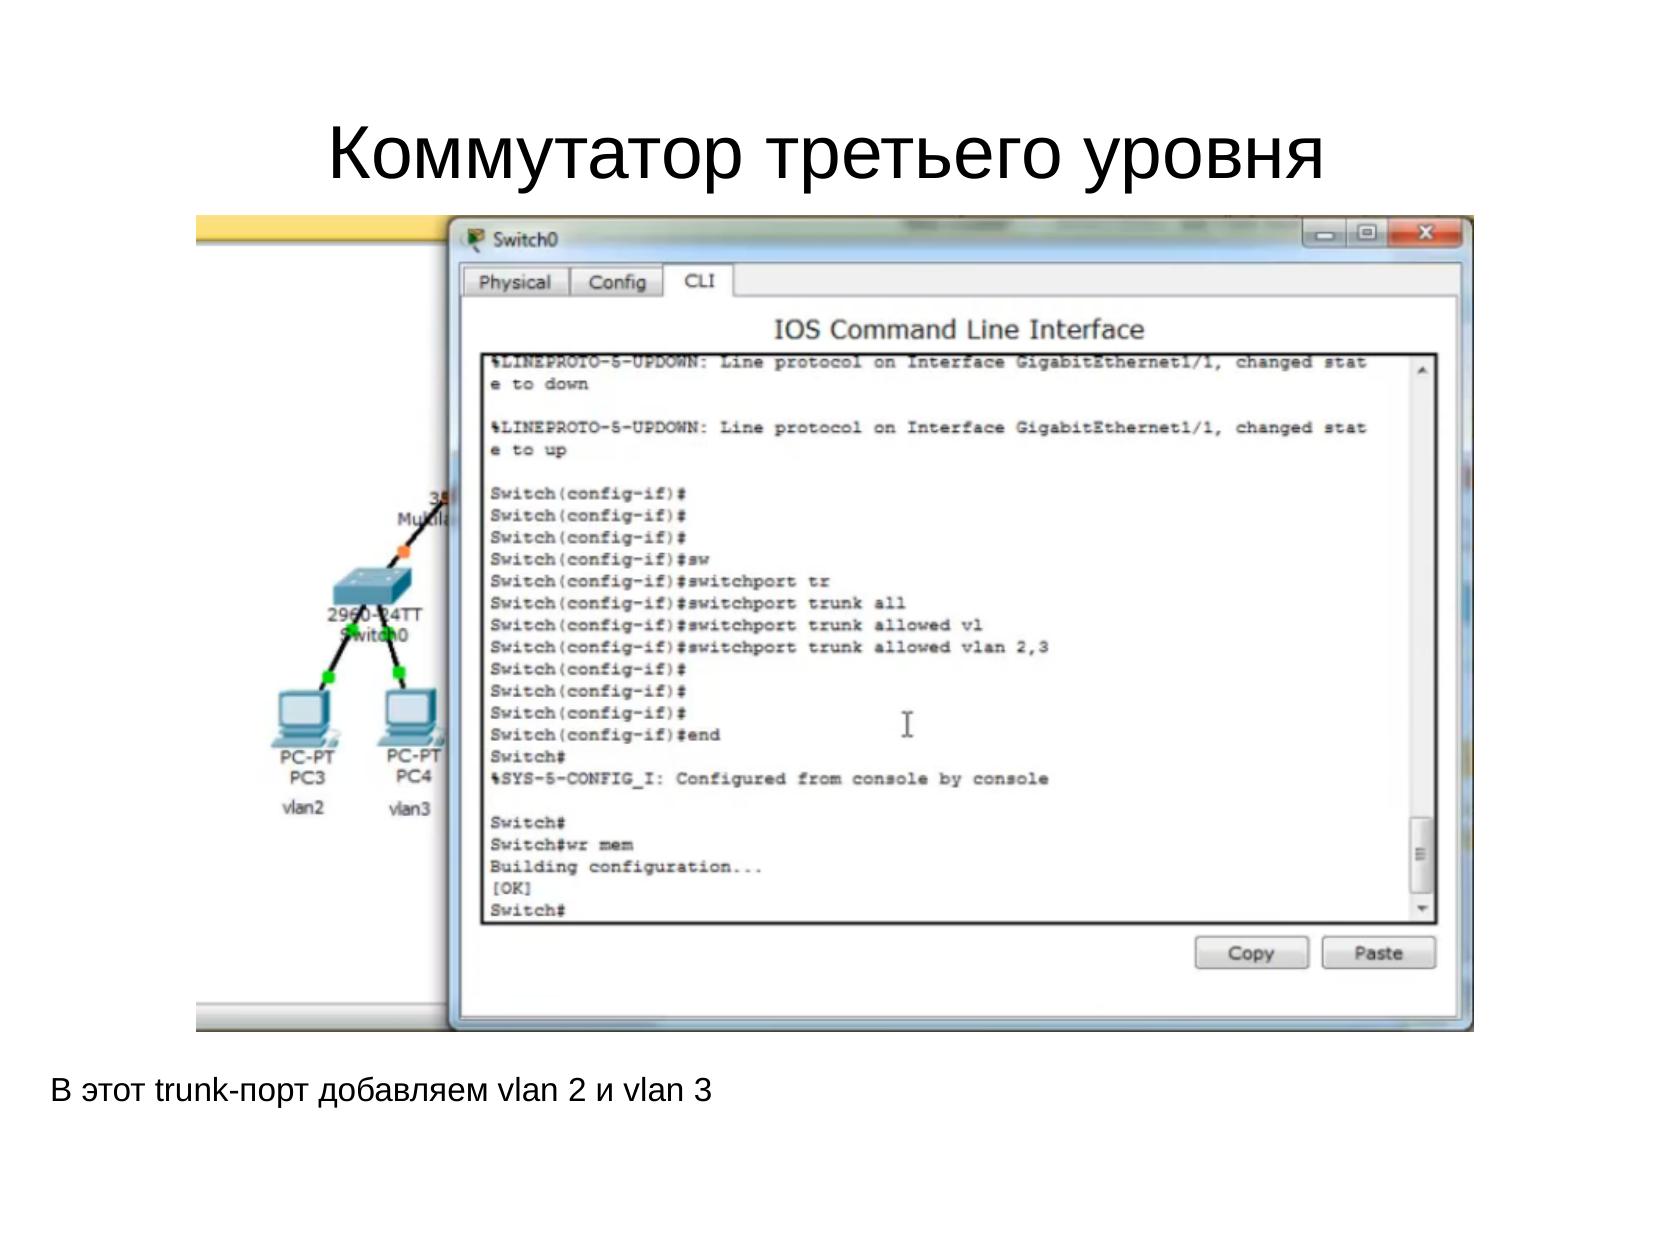

# Коммутатор третьего уровня
В этот trunk-порт добавляем vlan 2 и vlan 3